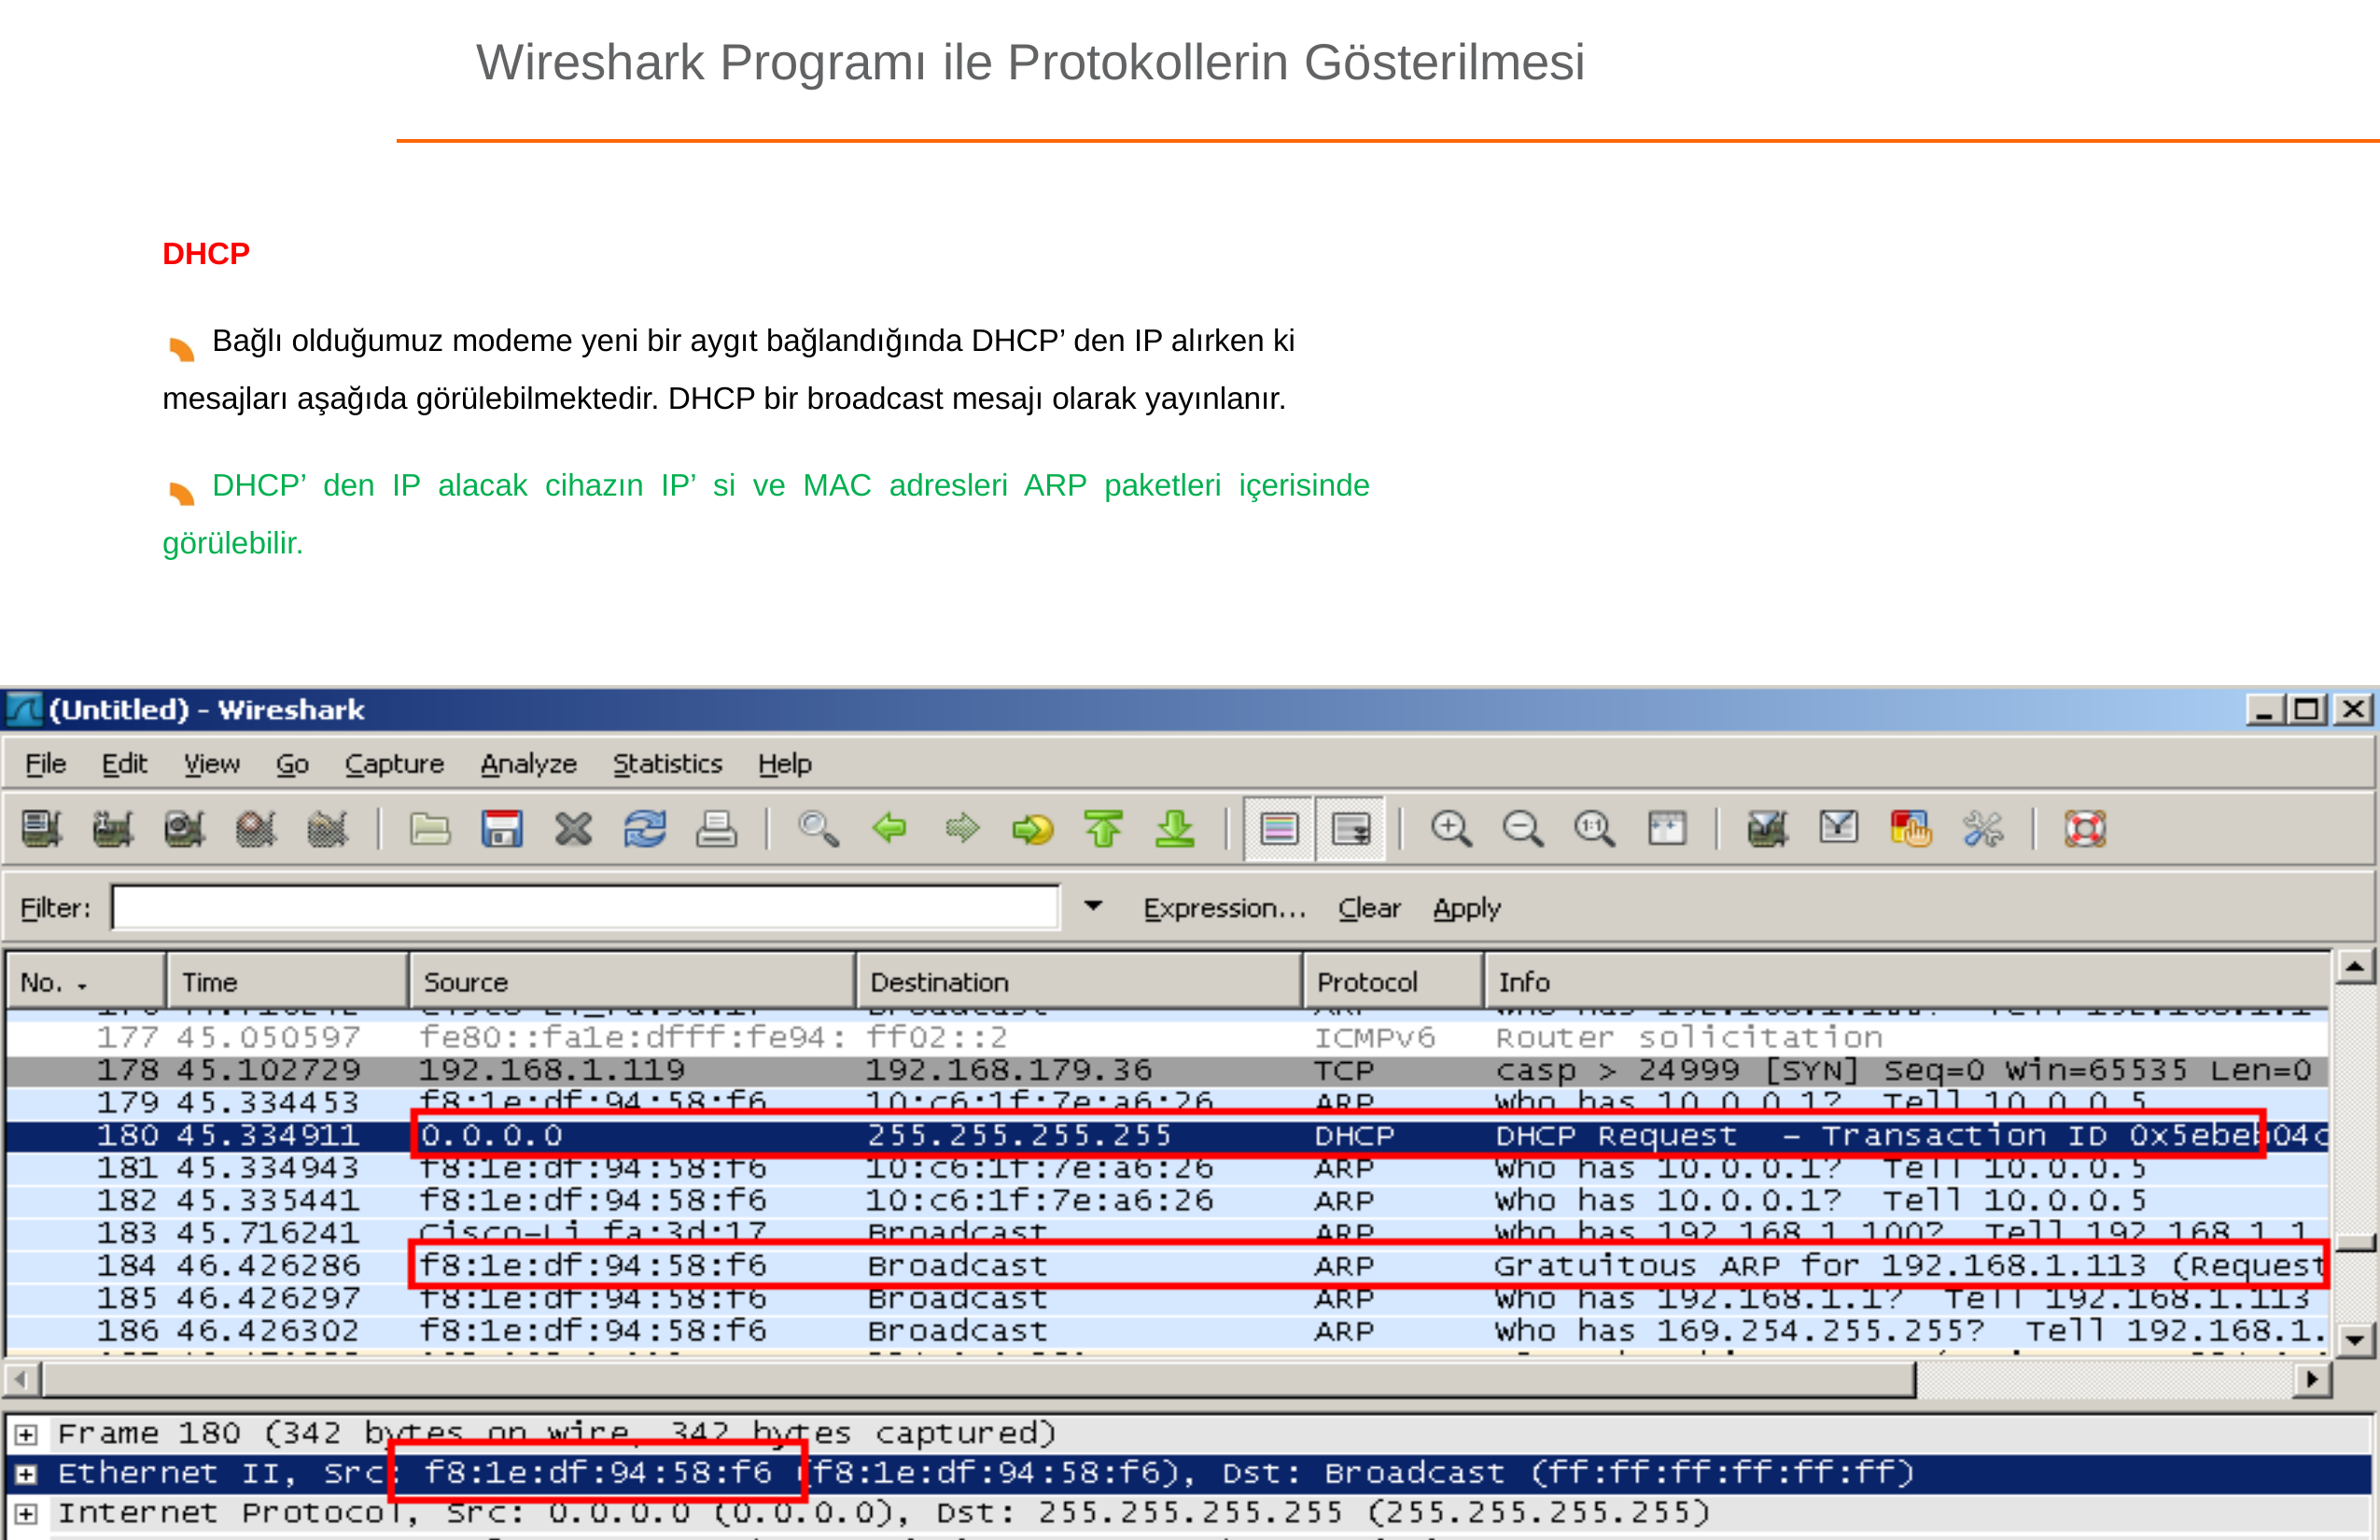

Wireshark Programı ile Protokollerin Gösterilmesi
DHCP
 Bağlı olduğumuz modeme yeni bir aygıt bağlandığında DHCP’ den IP alırken ki
mesajları aşağıda görülebilmektedir. DHCP bir broadcast mesajı olarak yayınlanır.
 DHCP’ den IP alacak cihazın IP’ si ve MAC adresleri ARP paketleri içerisinde
görülebilir.